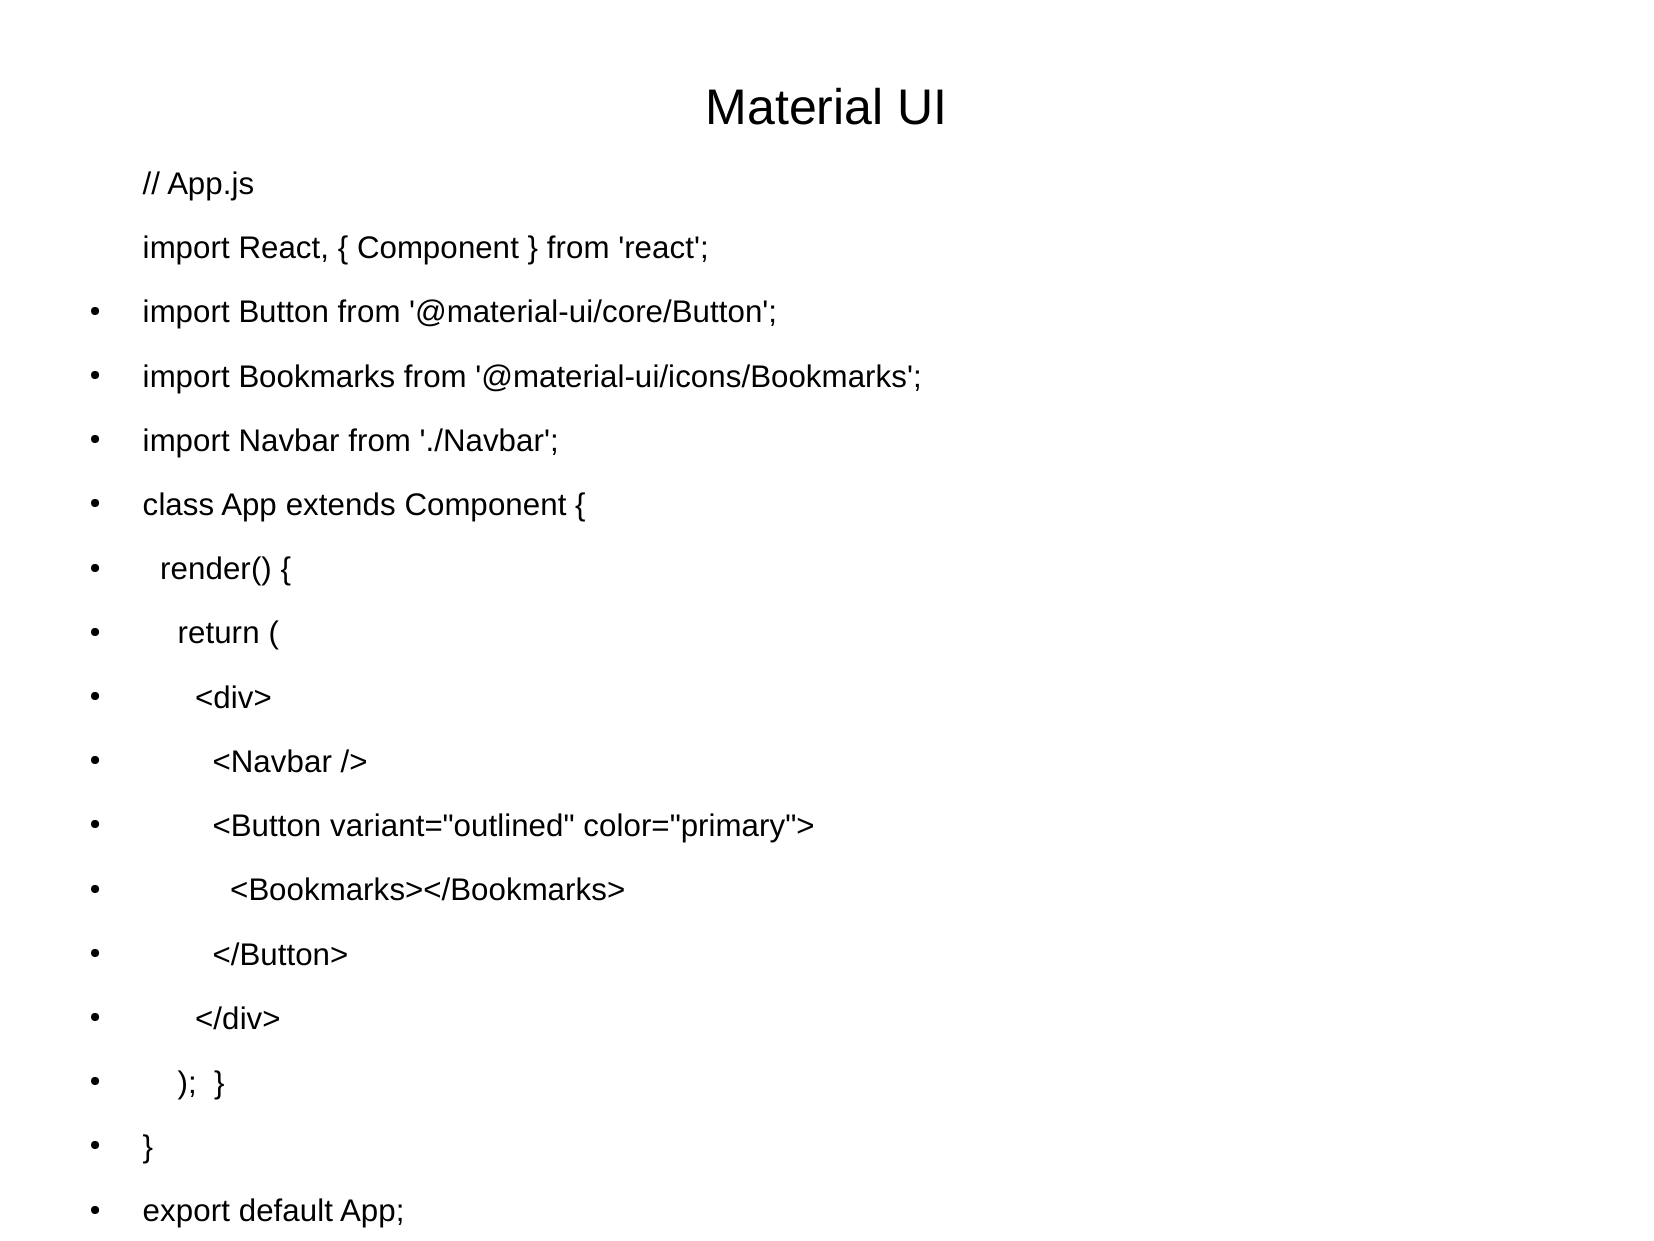

# Material UI
// App.js
import React, { Component } from 'react';
import Button from '@material-ui/core/Button';
import Bookmarks from '@material-ui/icons/Bookmarks';
import Navbar from './Navbar';
class App extends Component {
 render() {
 return (
 <div>
 <Navbar />
 <Button variant="outlined" color="primary">
 <Bookmarks></Bookmarks>
 </Button>
 </div>
 ); }
}
export default App;